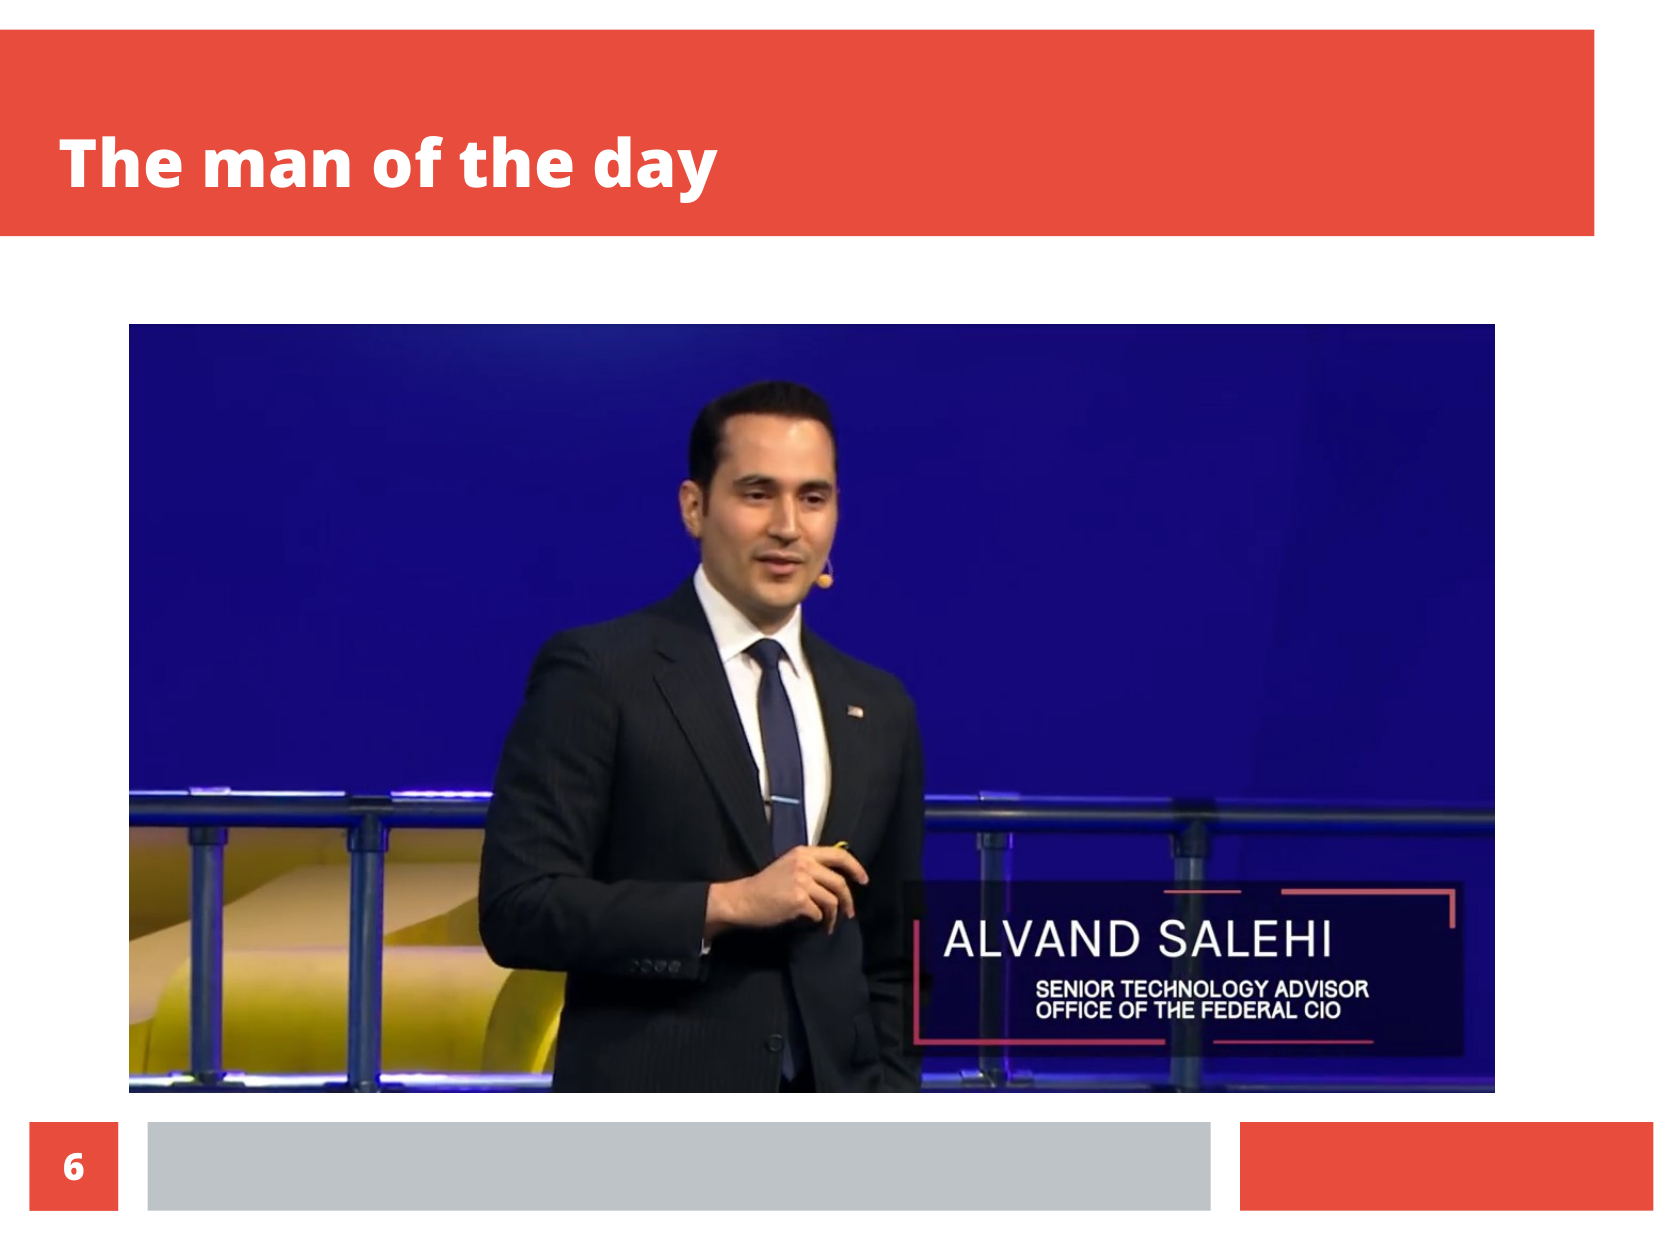

# The man of the day
6